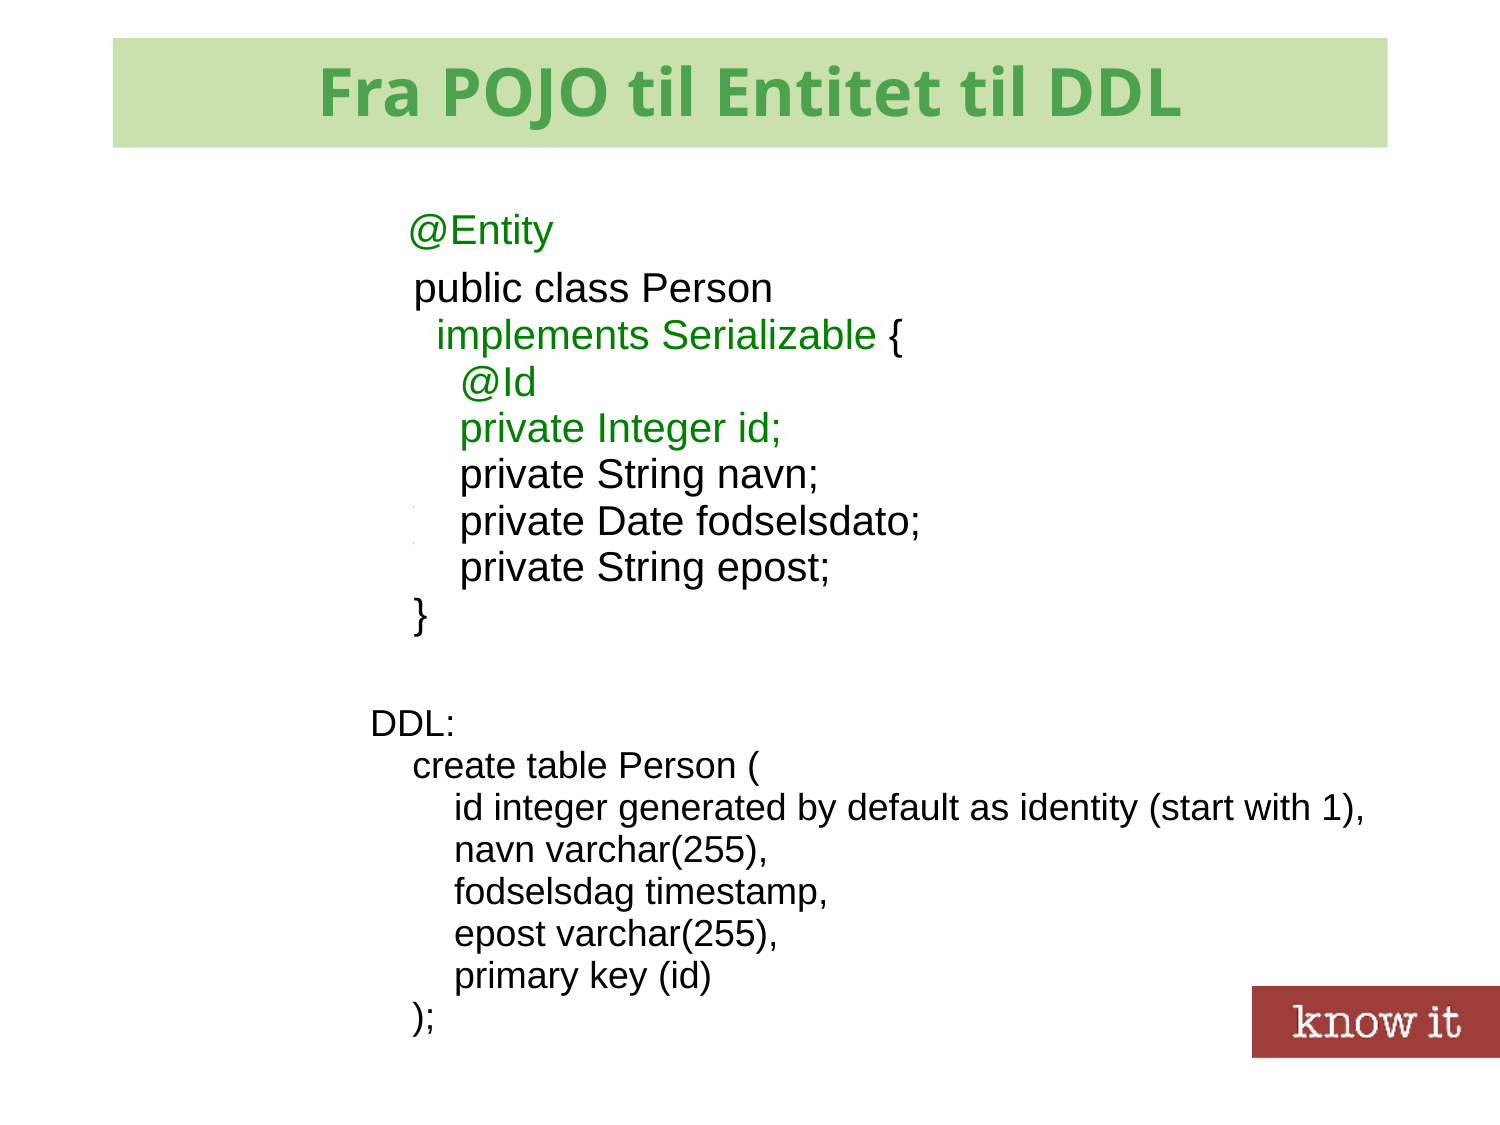

Fra POJO til Entitet til DDL
@Entity
public class Person
 implements Serializable {
 @Id
 private Integer id;
 private String navn;
 private Date fodselsdato;
 private String epost;
}
public class Person {
 private String navn;
 private Date fodselsdato;
 private String epost;
}
public class Person
 implements Serializable {
 private String navn;
 private Date fodselsdato;
 private String epost;
}
DDL:
 create table Person (
 id integer generated by default as identity (start with 1),
 navn varchar(255),
 fodselsdag timestamp,
 epost varchar(255),
 primary key (id)
 );